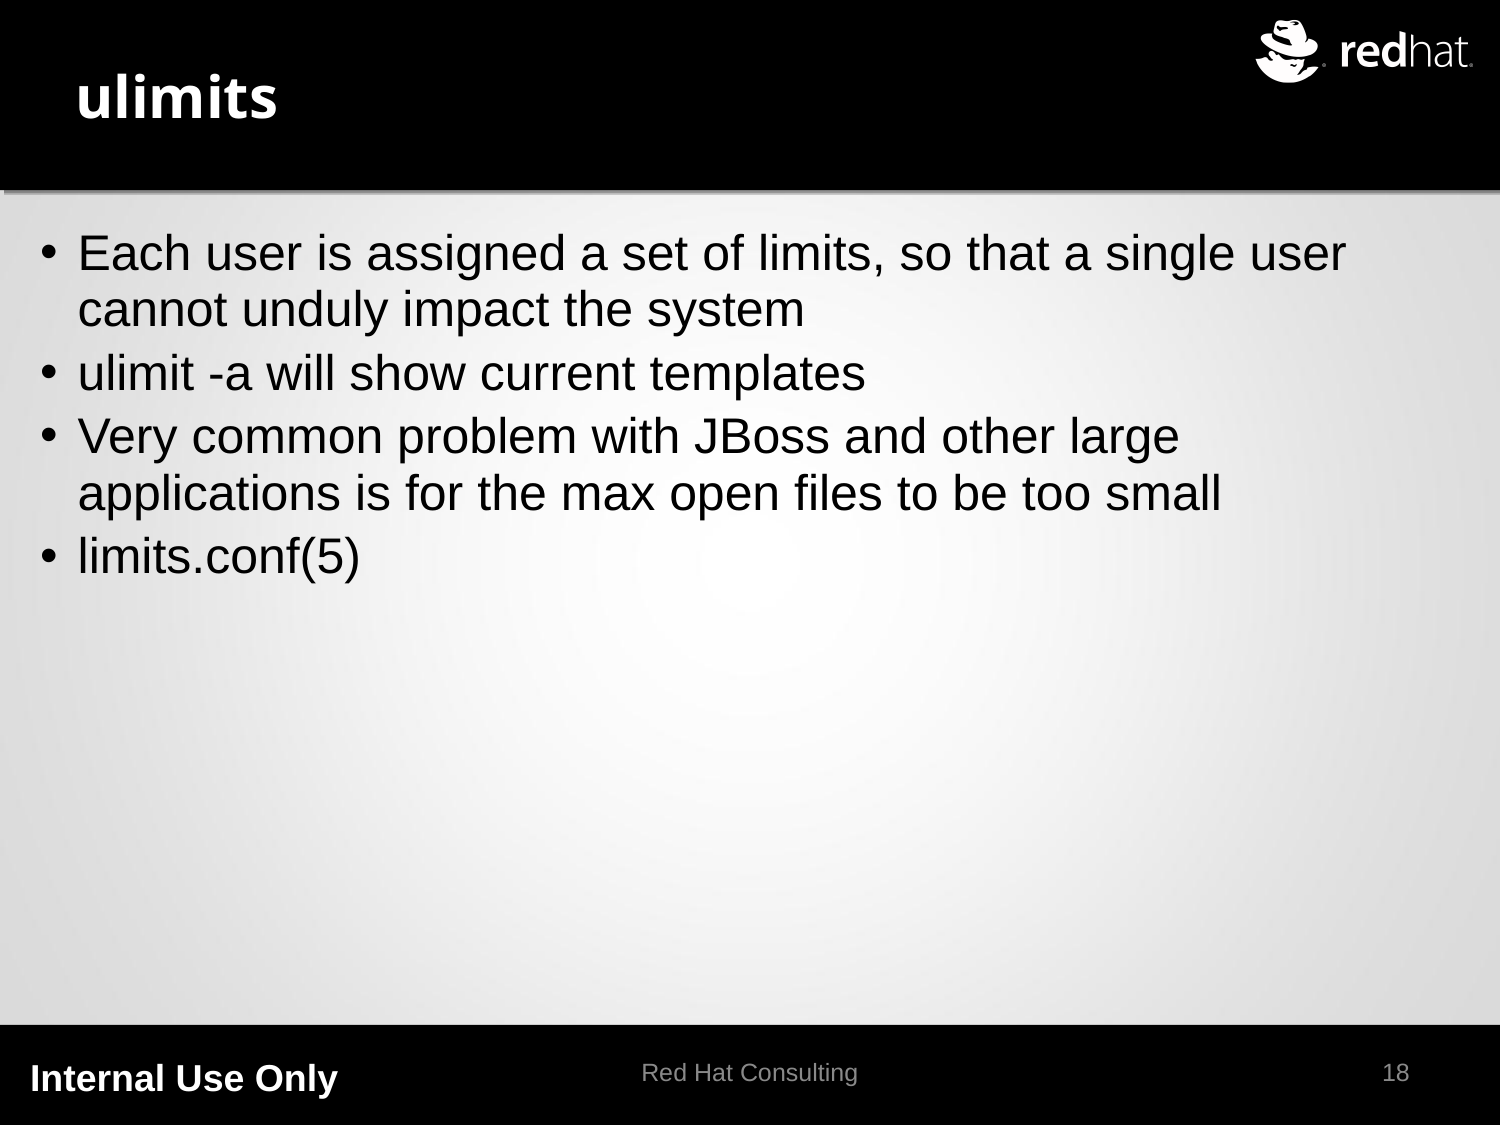

# ulimits
Each user is assigned a set of limits, so that a single user cannot unduly impact the system
ulimit -a will show current templates
Very common problem with JBoss and other large applications is for the max open files to be too small
limits.conf(5)
Red Hat Consulting